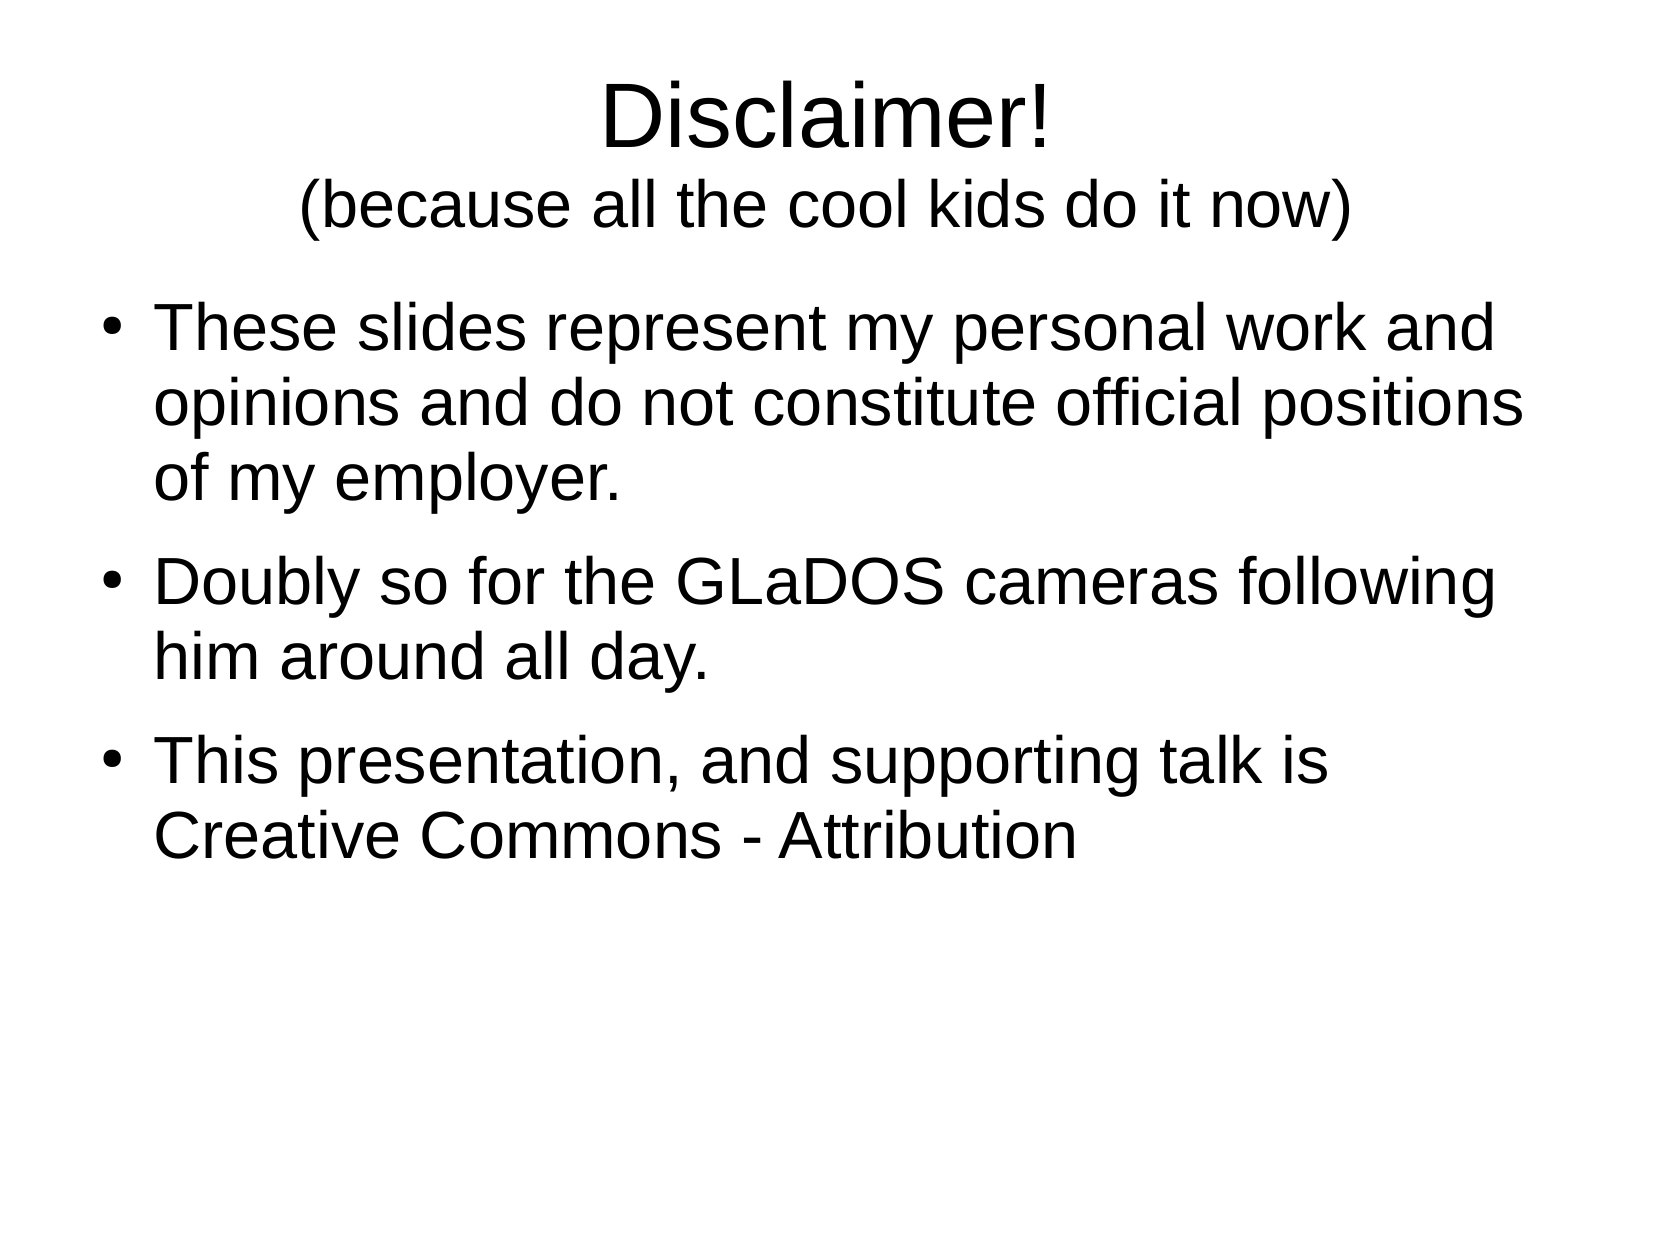

# Disclaimer! (because all the cool kids do it now)
These slides represent my personal work and opinions and do not constitute official positions of my employer.
Doubly so for the GLaDOS cameras following him around all day.
This presentation, and supporting talk is Creative Commons - Attribution